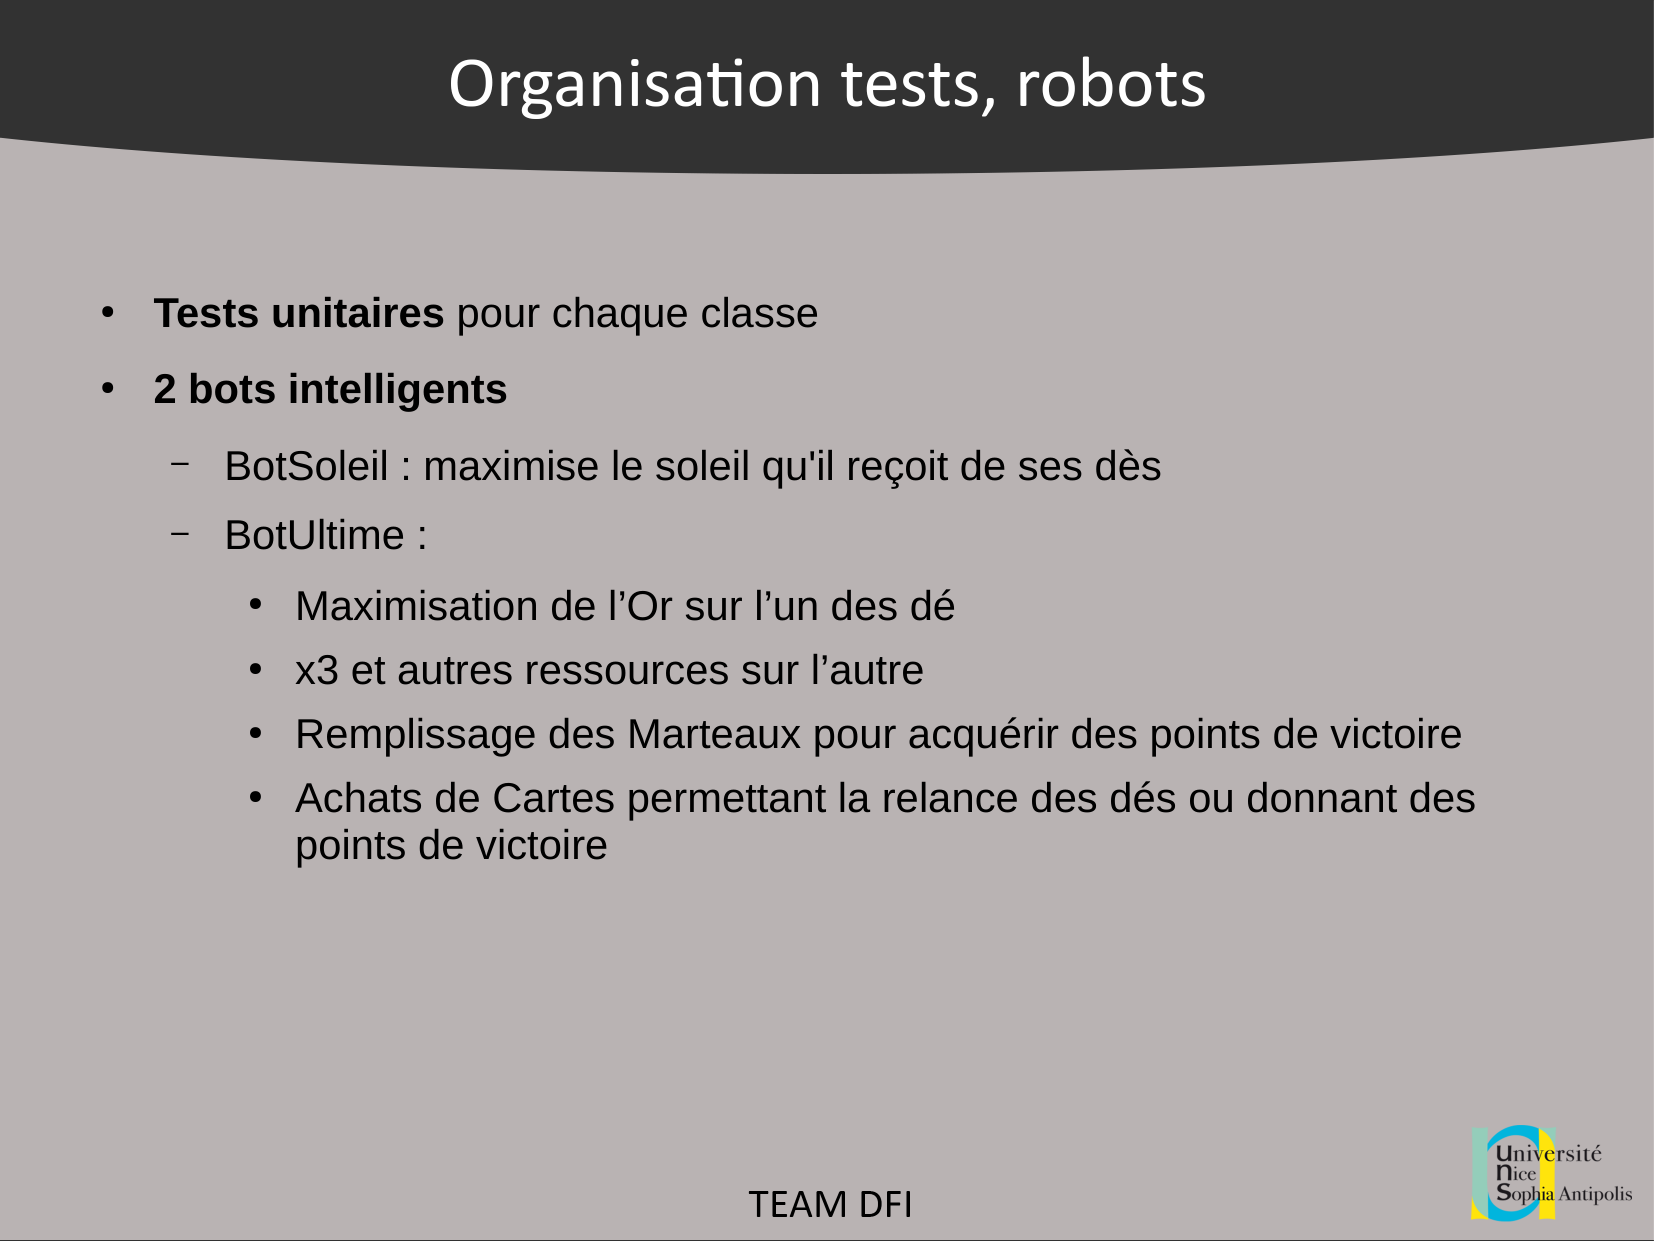

# Tests unitaires pour chaque classe
2 bots intelligents
BotSoleil : maximise le soleil qu'il reçoit de ses dès
BotUltime :
Maximisation de l’Or sur l’un des dé
x3 et autres ressources sur l’autre
Remplissage des Marteaux pour acquérir des points de victoire
Achats de Cartes permettant la relance des dés ou donnant des points de victoire